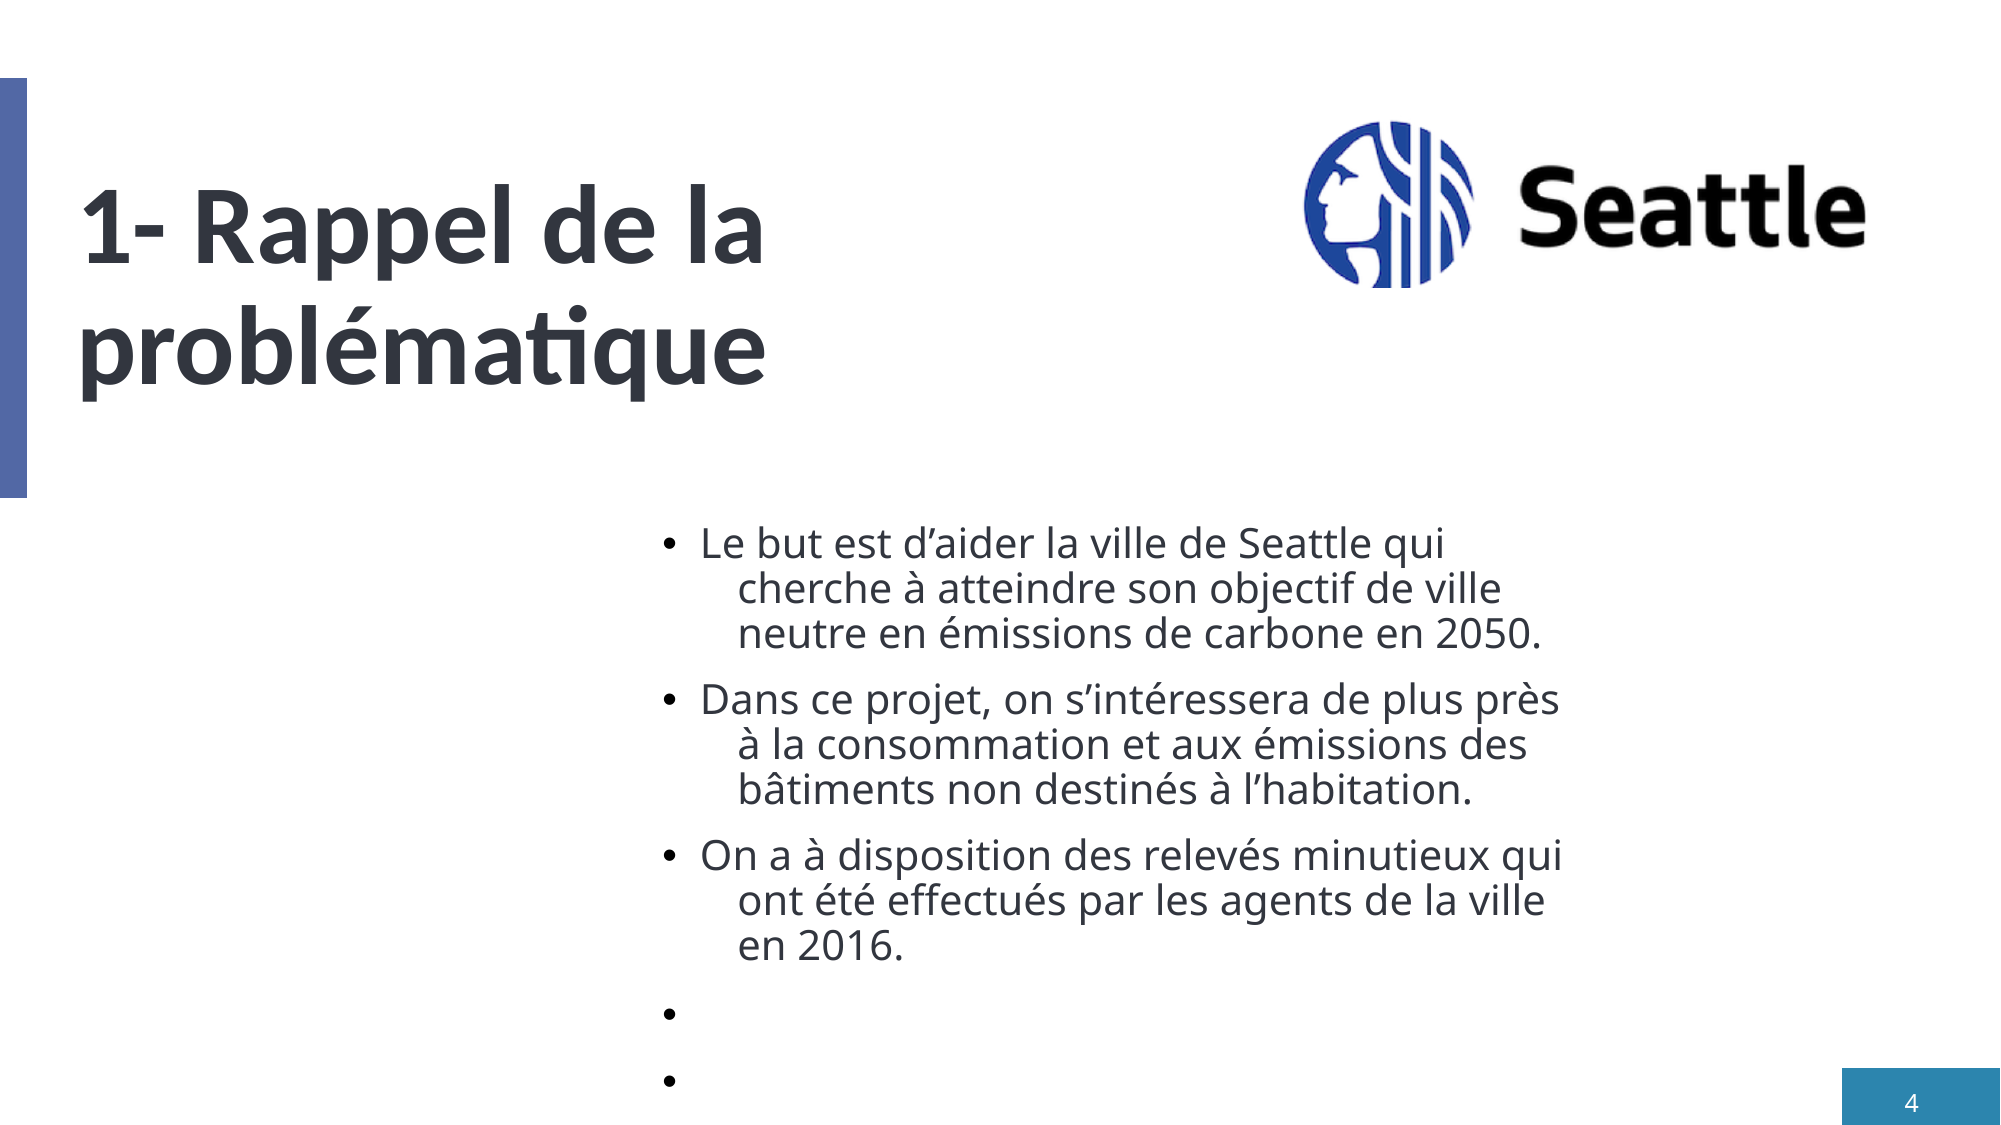

# 1- Rappel de la problématique
Le but est d’aider la ville de Seattle qui cherche à atteindre son objectif de ville neutre en émissions de carbone en 2050.
Dans ce projet, on s’intéressera de plus près à la consommation et aux émissions des bâtiments non destinés à l’habitation.
On a à disposition des relevés minutieux qui ont été effectués par les agents de la ville en 2016.